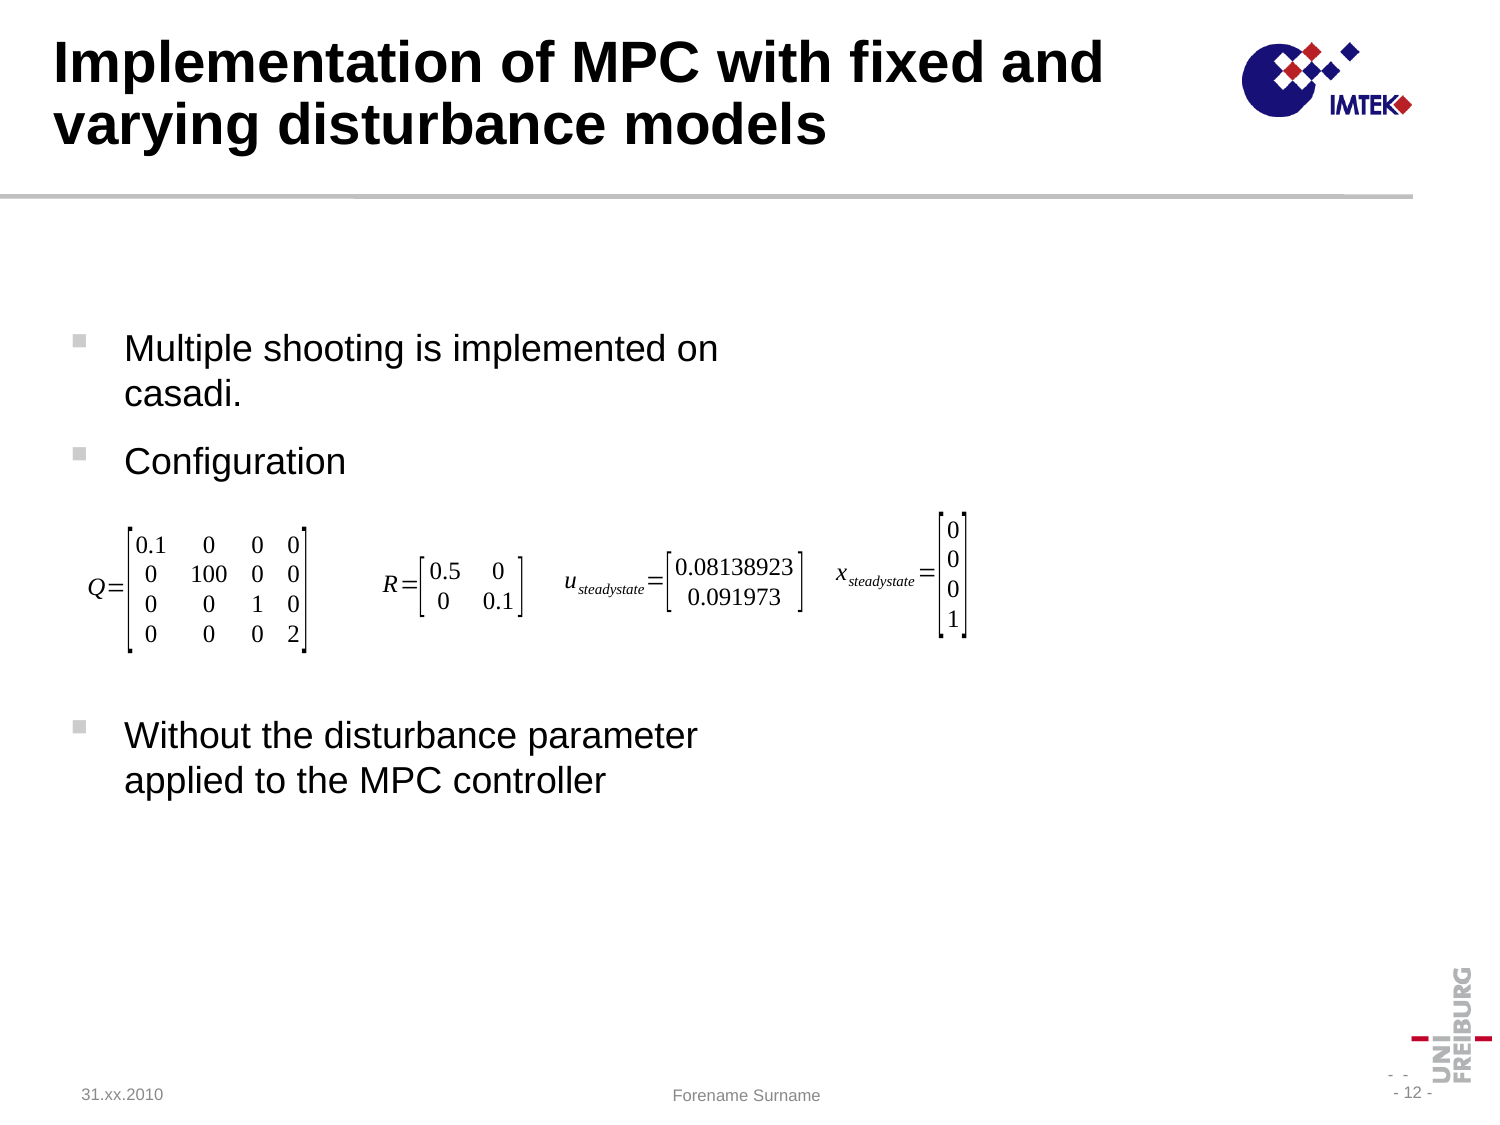

Implementation of MPC with fixed and varying disturbance models
Multiple shooting is implemented on casadi.
Configuration
Without the disturbance parameter applied to the MPC controller
- -
 31.xx.2010
Forename Surname